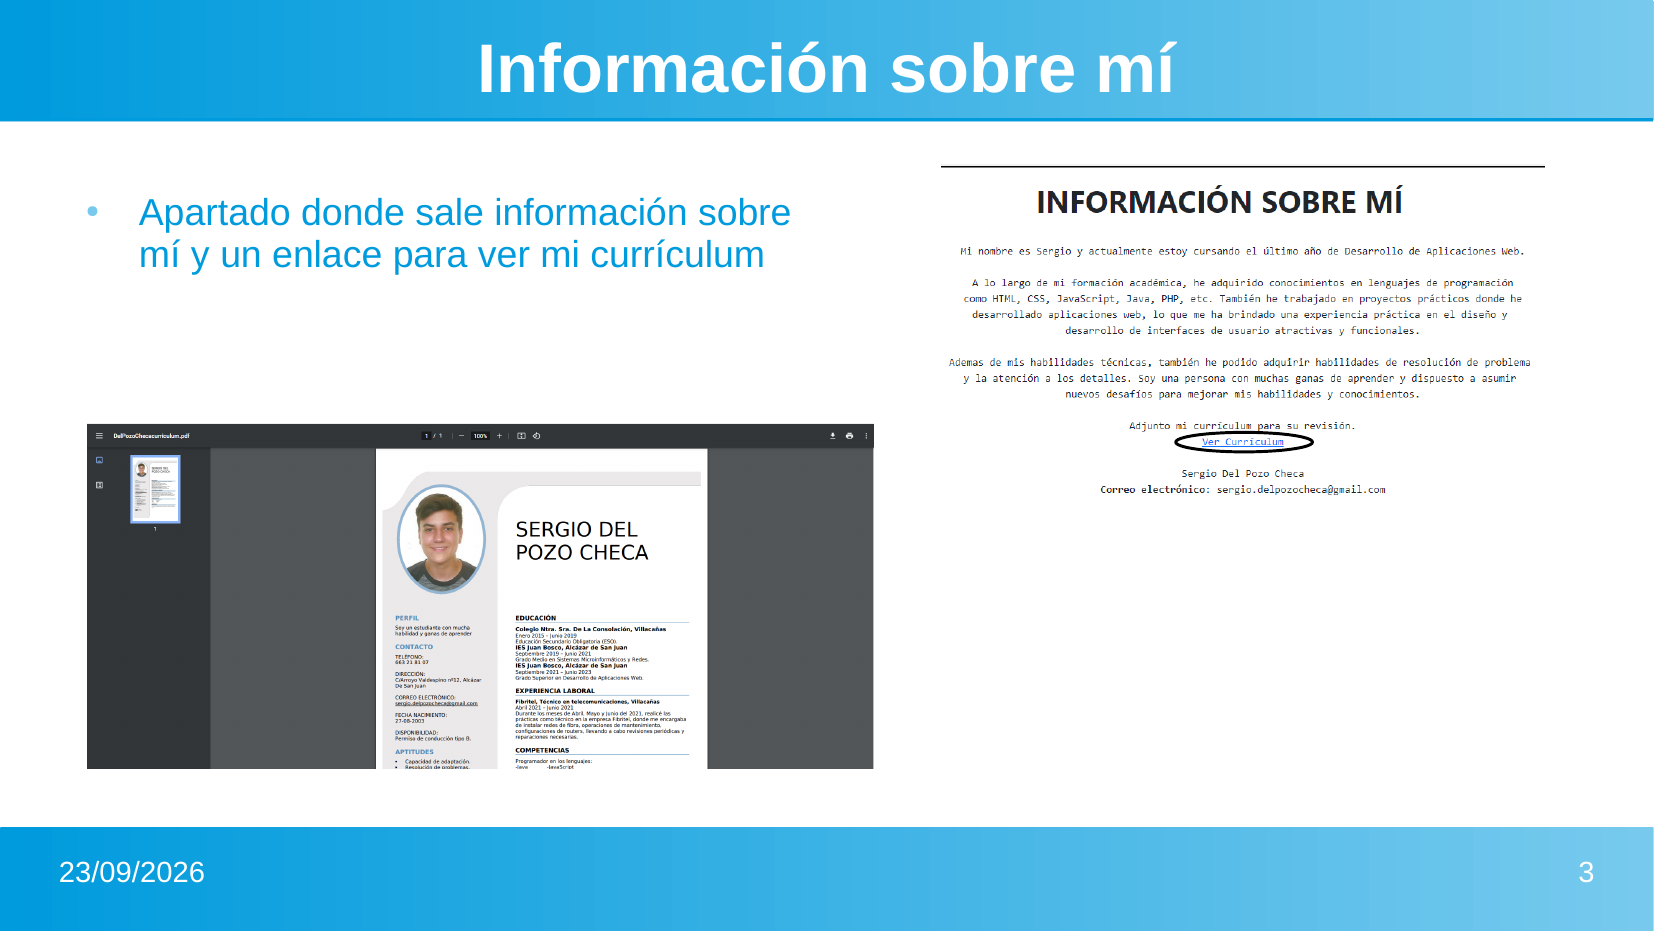

# Información sobre mí
Apartado donde sale información sobre mí y un enlace para ver mi currículum
3